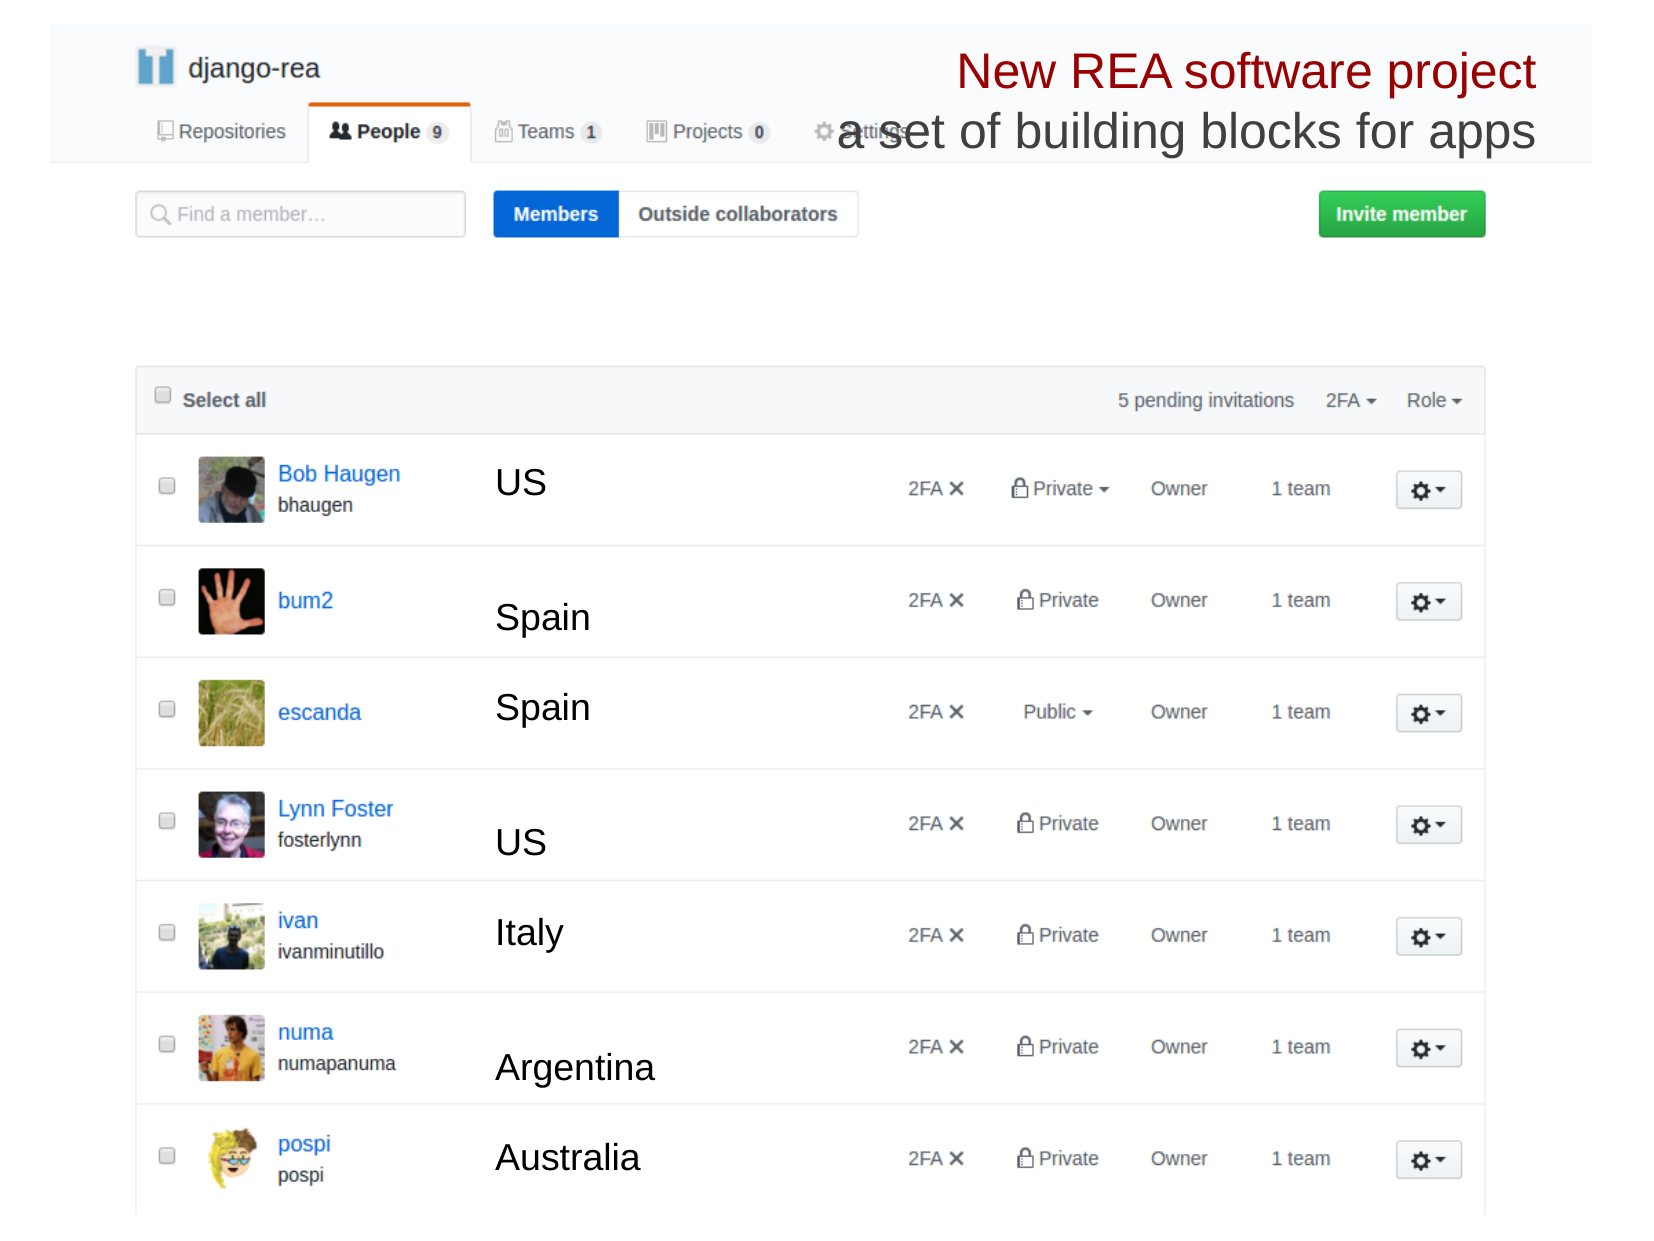

New REA software project
a set of building blocks for apps
US
Spain
Spain
US
Italy
Argentina
Australia